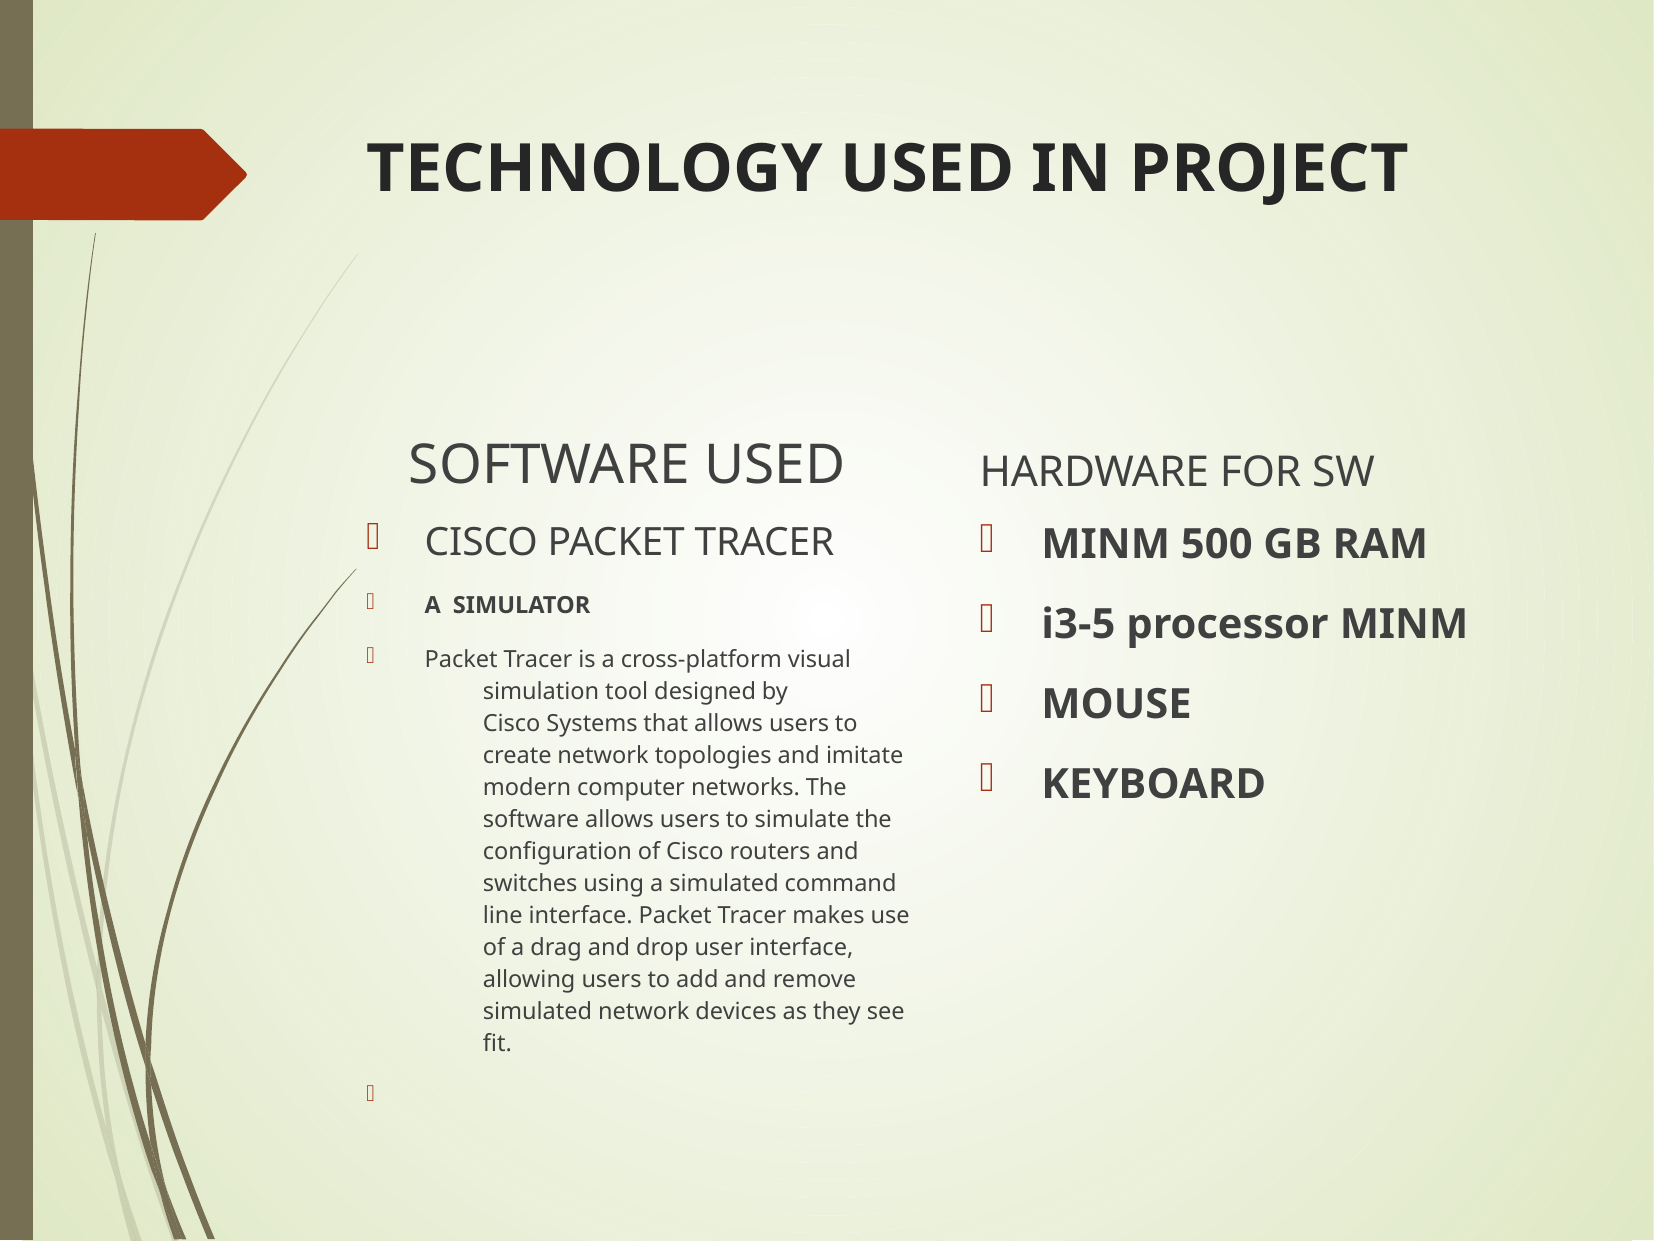

# TECHNOLOGY USED IN PROJECT
HARDWARE FOR SW
 SOFTWARE USED
MINM 500 GB RAM
i3-5 processor MINM
MOUSE
KEYBOARD
CISCO PACKET TRACER
A SIMULATOR
Packet Tracer is a cross-platform visual simulation tool designed by Cisco Systems that allows users to create network topologies and imitate modern computer networks. The software allows users to simulate the configuration of Cisco routers and switches using a simulated command line interface. Packet Tracer makes use of a drag and drop user interface, allowing users to add and remove simulated network devices as they see fit.